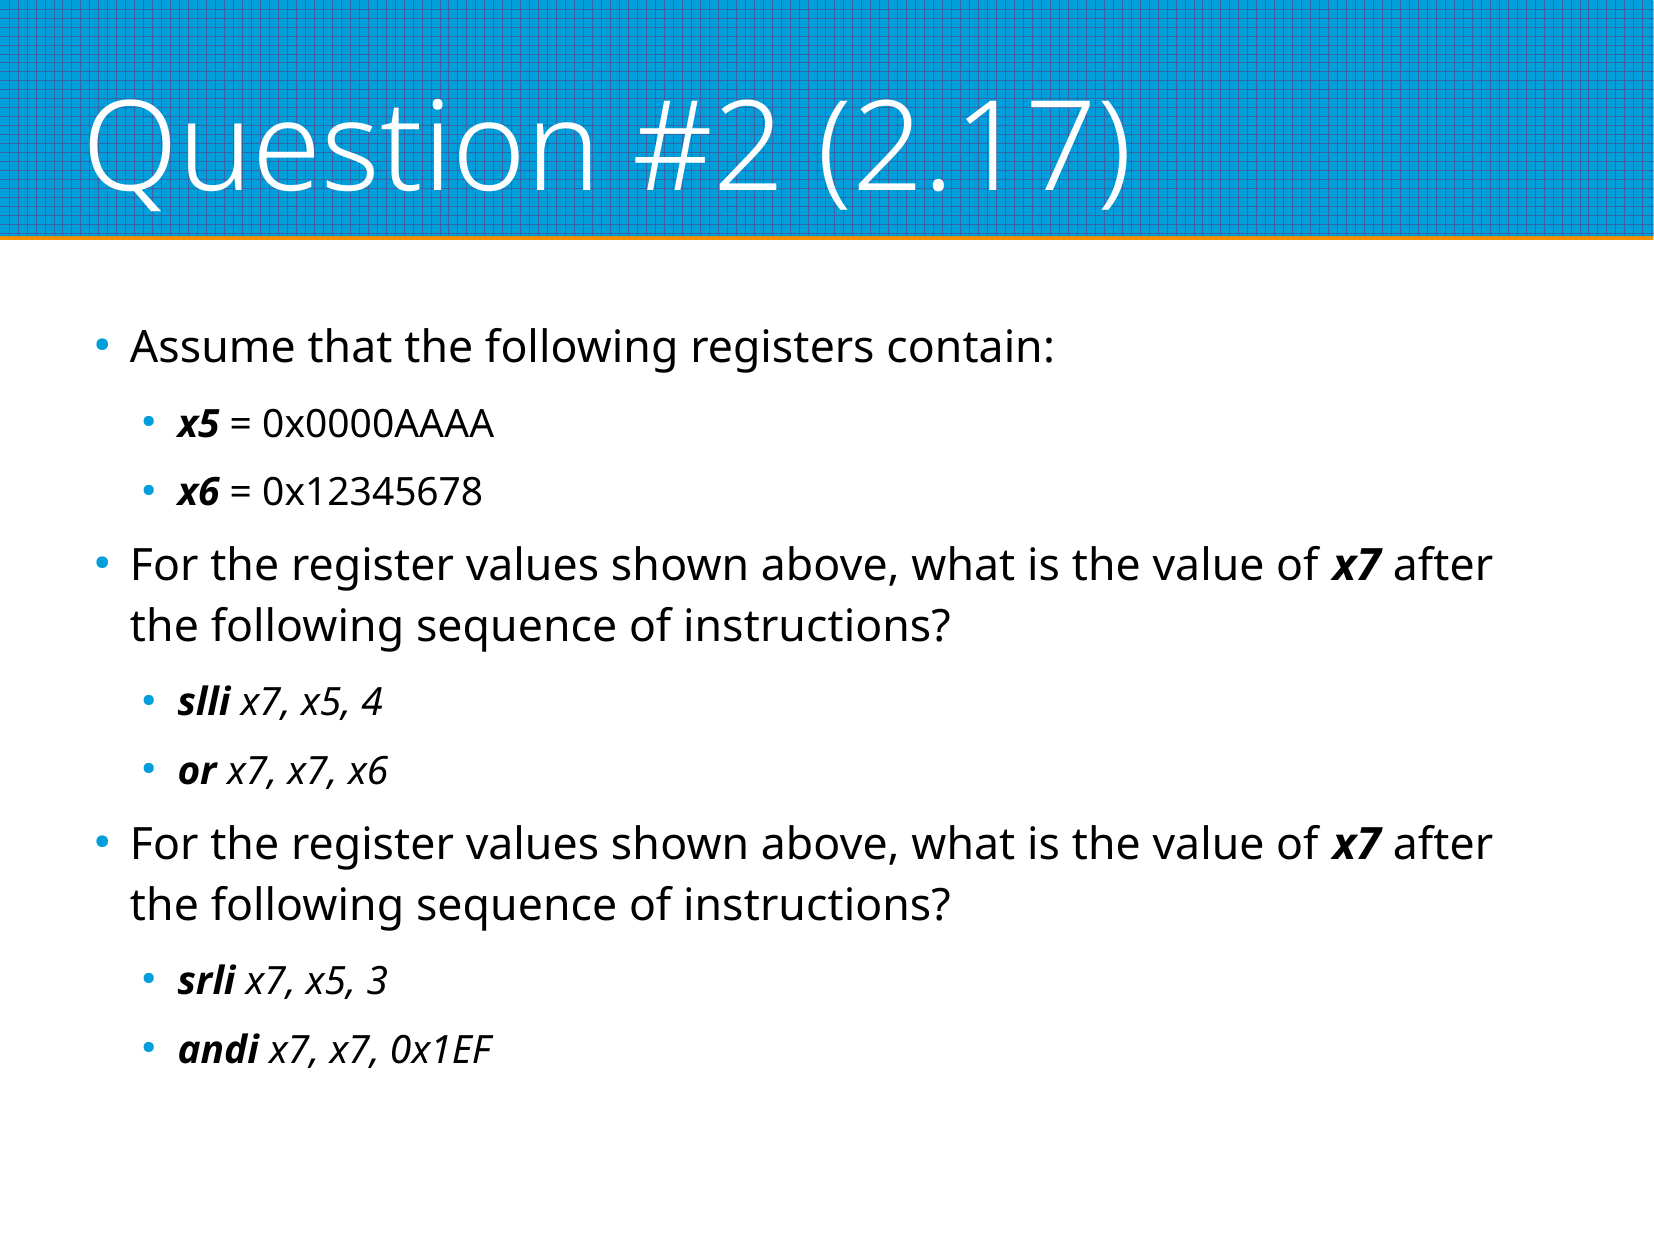

# Question #2 (2.17)
Assume that the following registers contain:
x5 = 0x0000AAAA
x6 = 0x12345678
For the register values shown above, what is the value of x7 after the following sequence of instructions?
slli x7, x5, 4
or x7, x7, x6
For the register values shown above, what is the value of x7 after the following sequence of instructions?
srli x7, x5, 3
andi x7, x7, 0x1EF